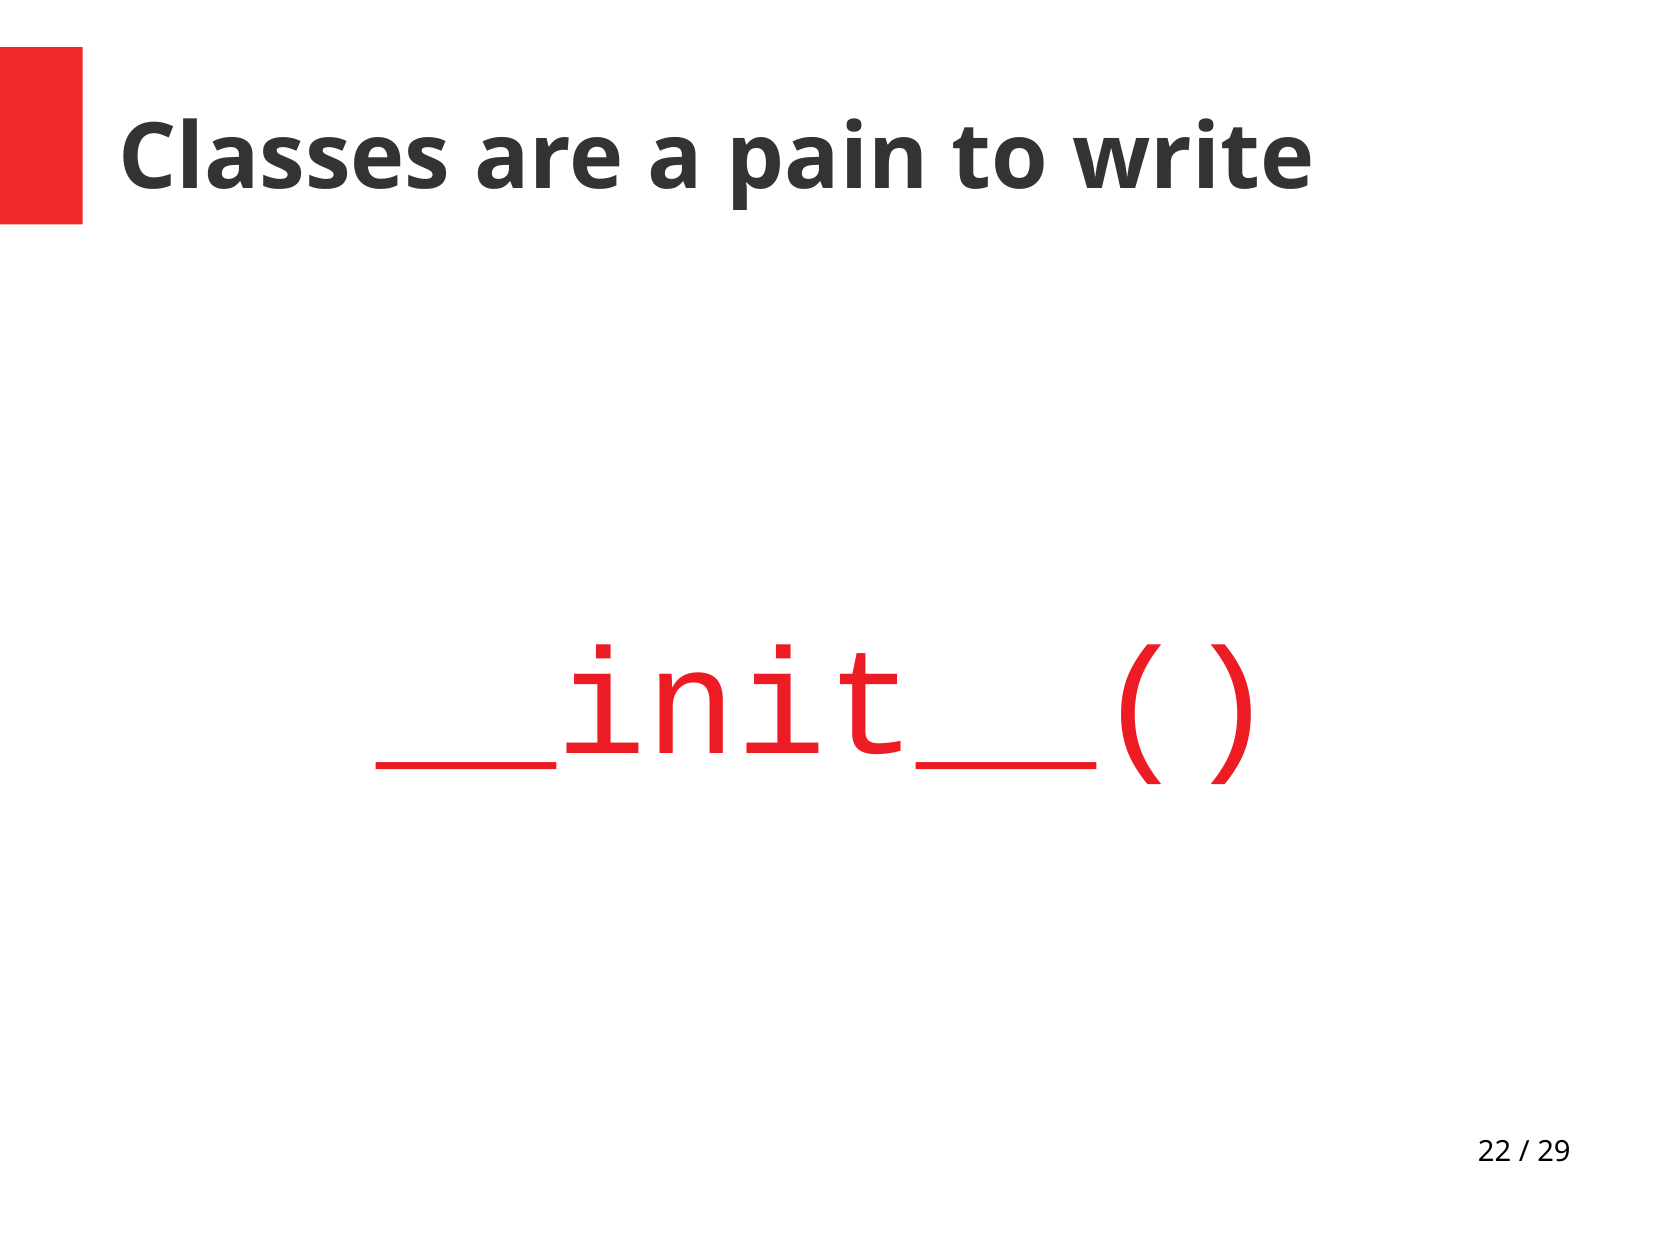

# Classes are a pain to write
__init__()
22